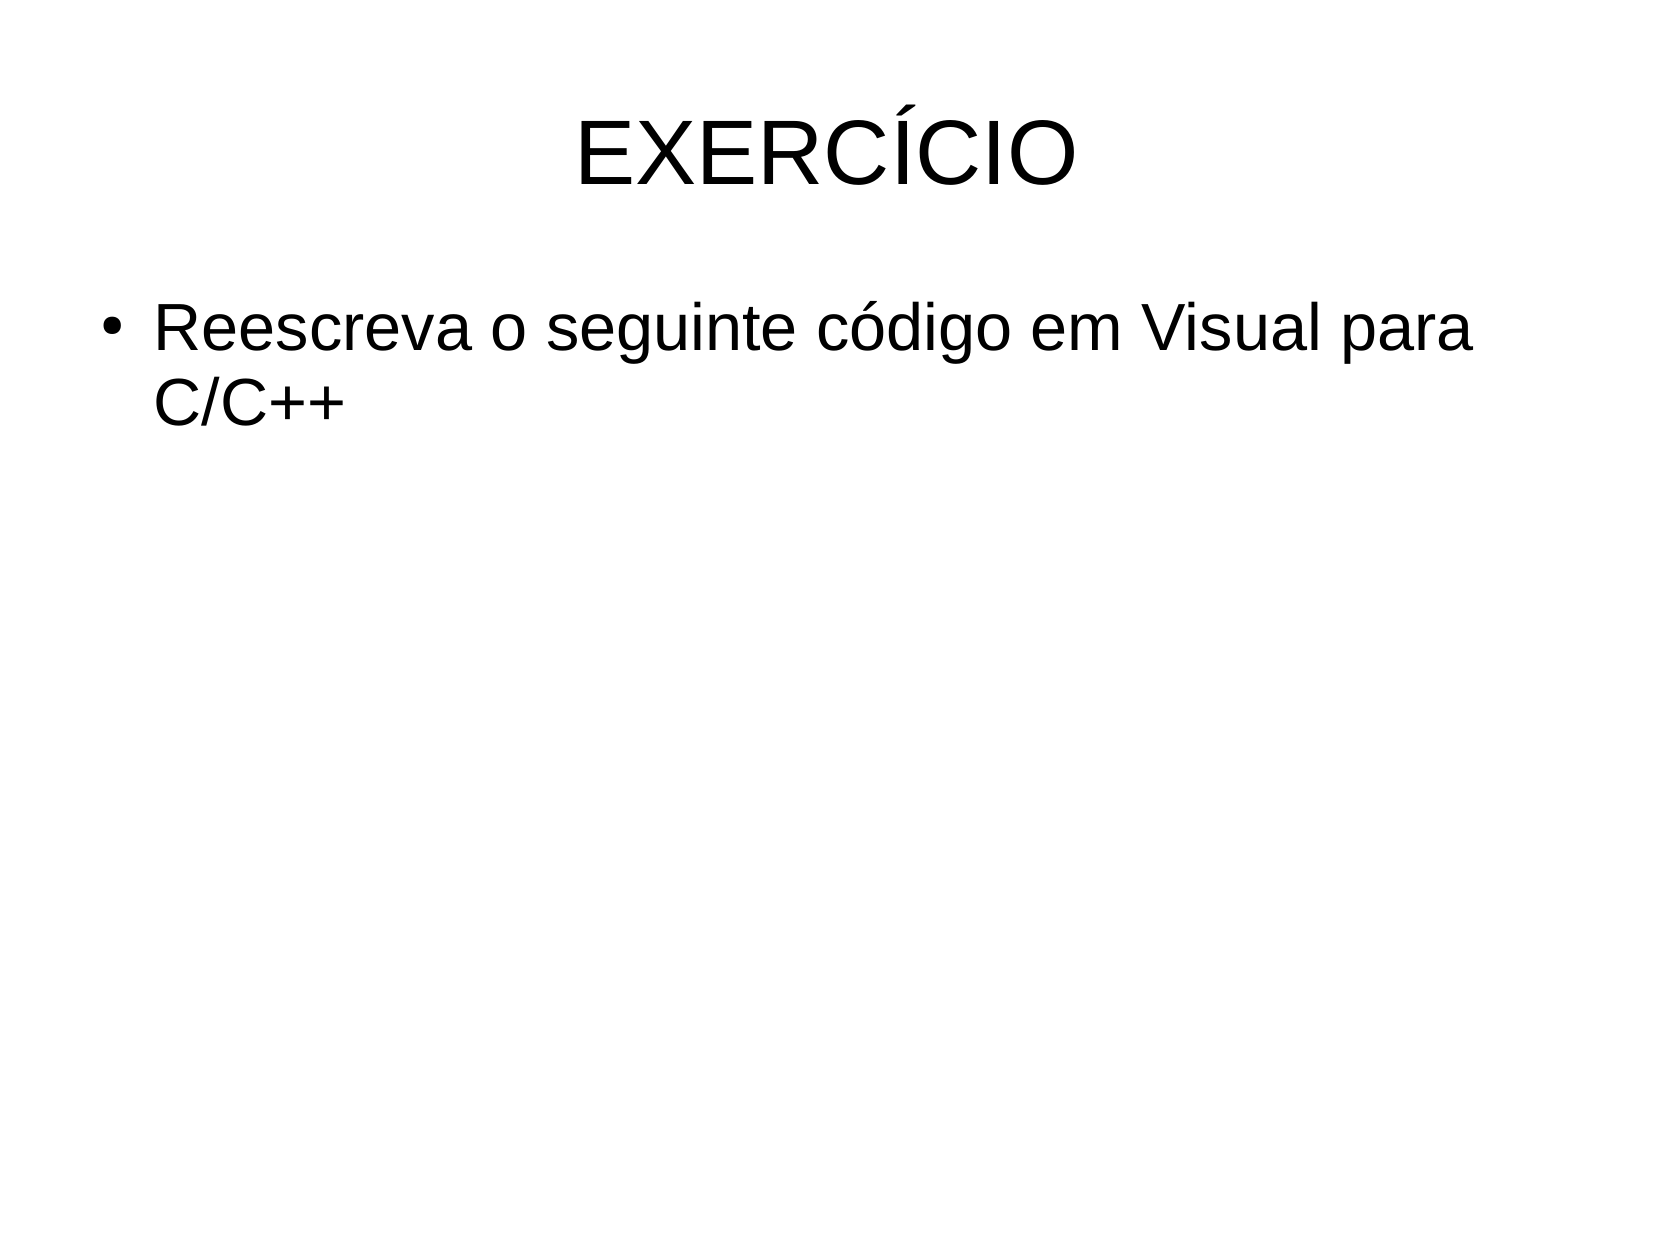

# EXERCÍCIO
Reescreva o seguinte código em Visual para C/C++